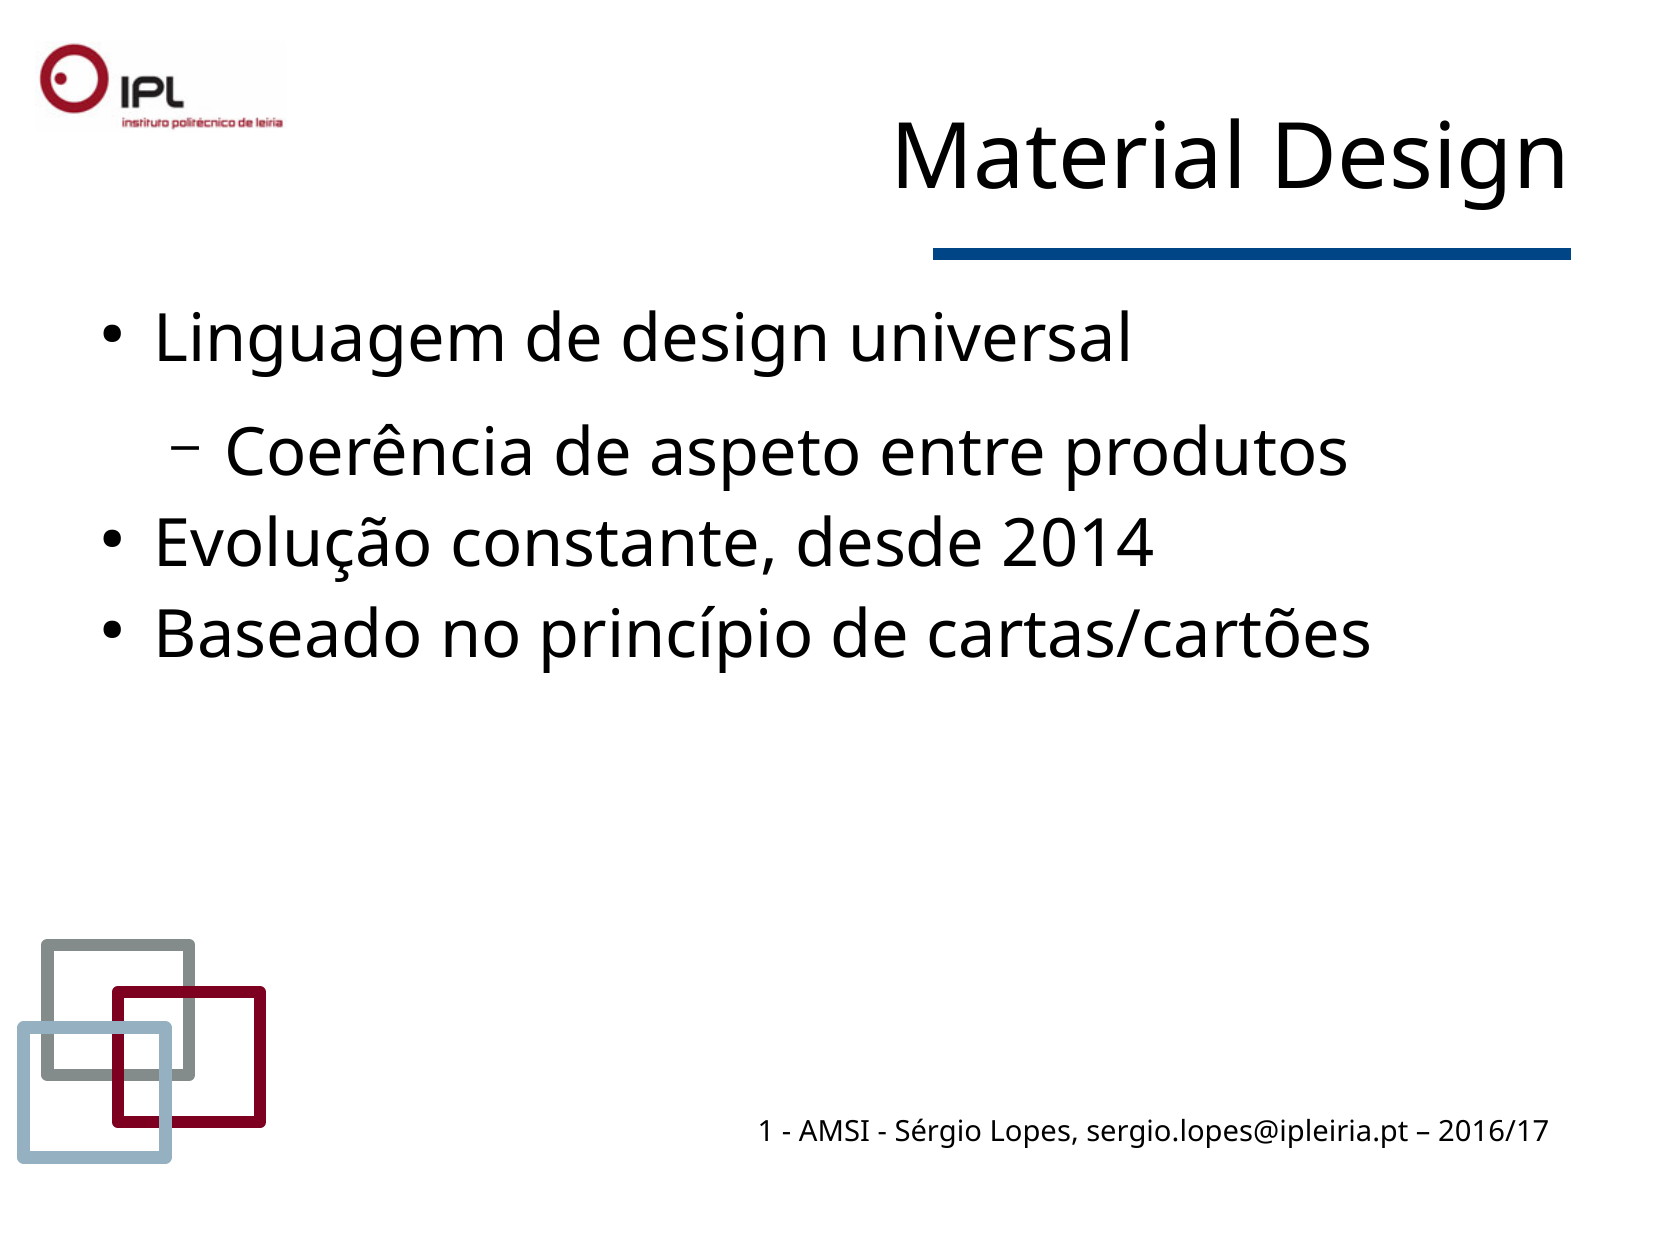

# Material Design
Linguagem de design universal
Coerência de aspeto entre produtos
Evolução constante, desde 2014
Baseado no princípio de cartas/cartões
1 - AMSI - Sérgio Lopes, sergio.lopes@ipleiria.pt – 2016/17